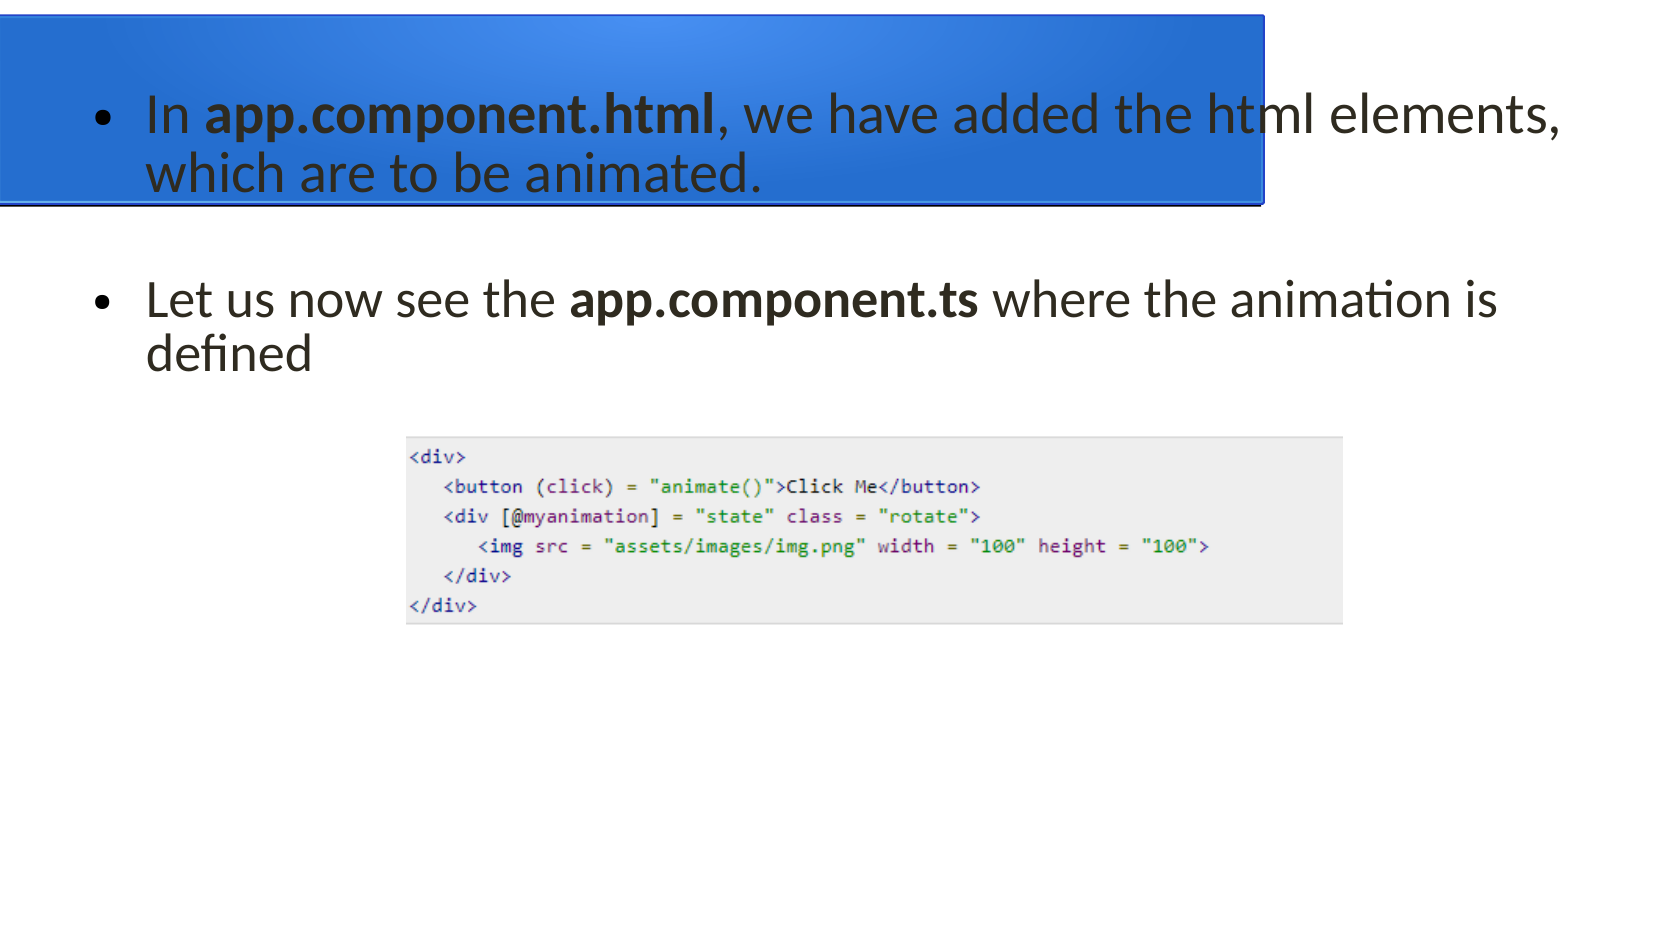

# In app.component.html, we have added the html elements, which are to be animated.
Let us now see the app.component.ts where the animation is defined